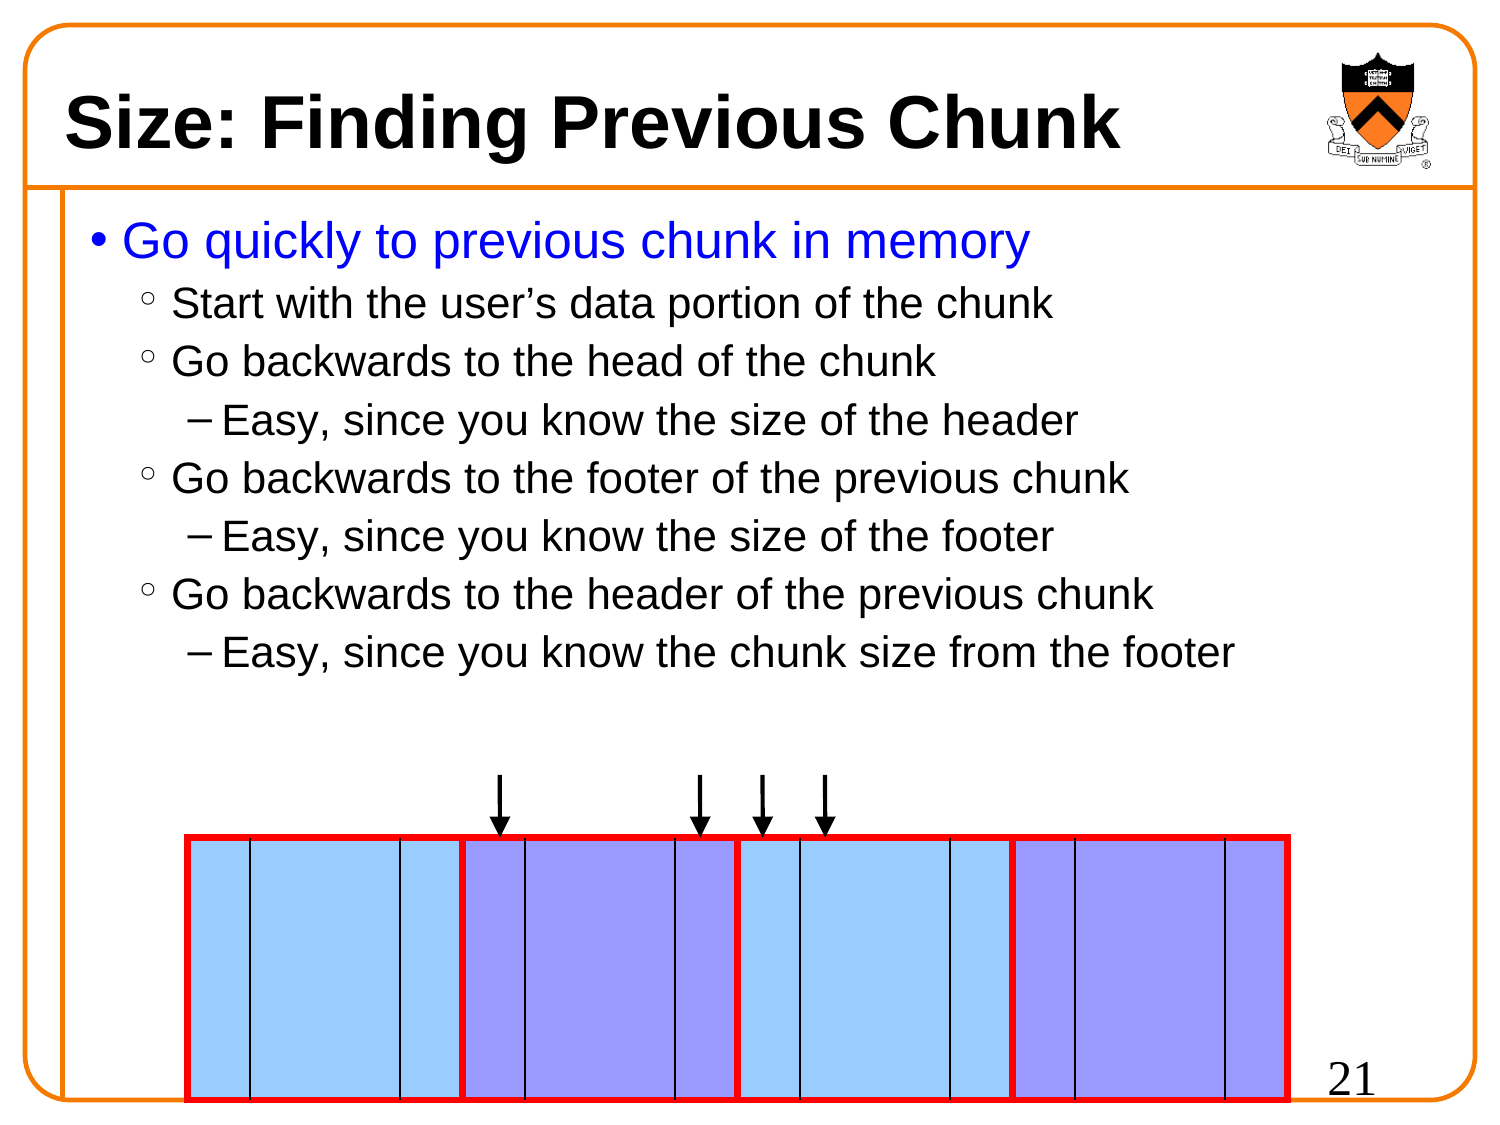

# Size: Finding Previous Chunk
Go quickly to previous chunk in memory
Start with the user’s data portion of the chunk
Go backwards to the head of the chunk
Easy, since you know the size of the header
Go backwards to the footer of the previous chunk
Easy, since you know the size of the footer
Go backwards to the header of the previous chunk
Easy, since you know the chunk size from the footer
21